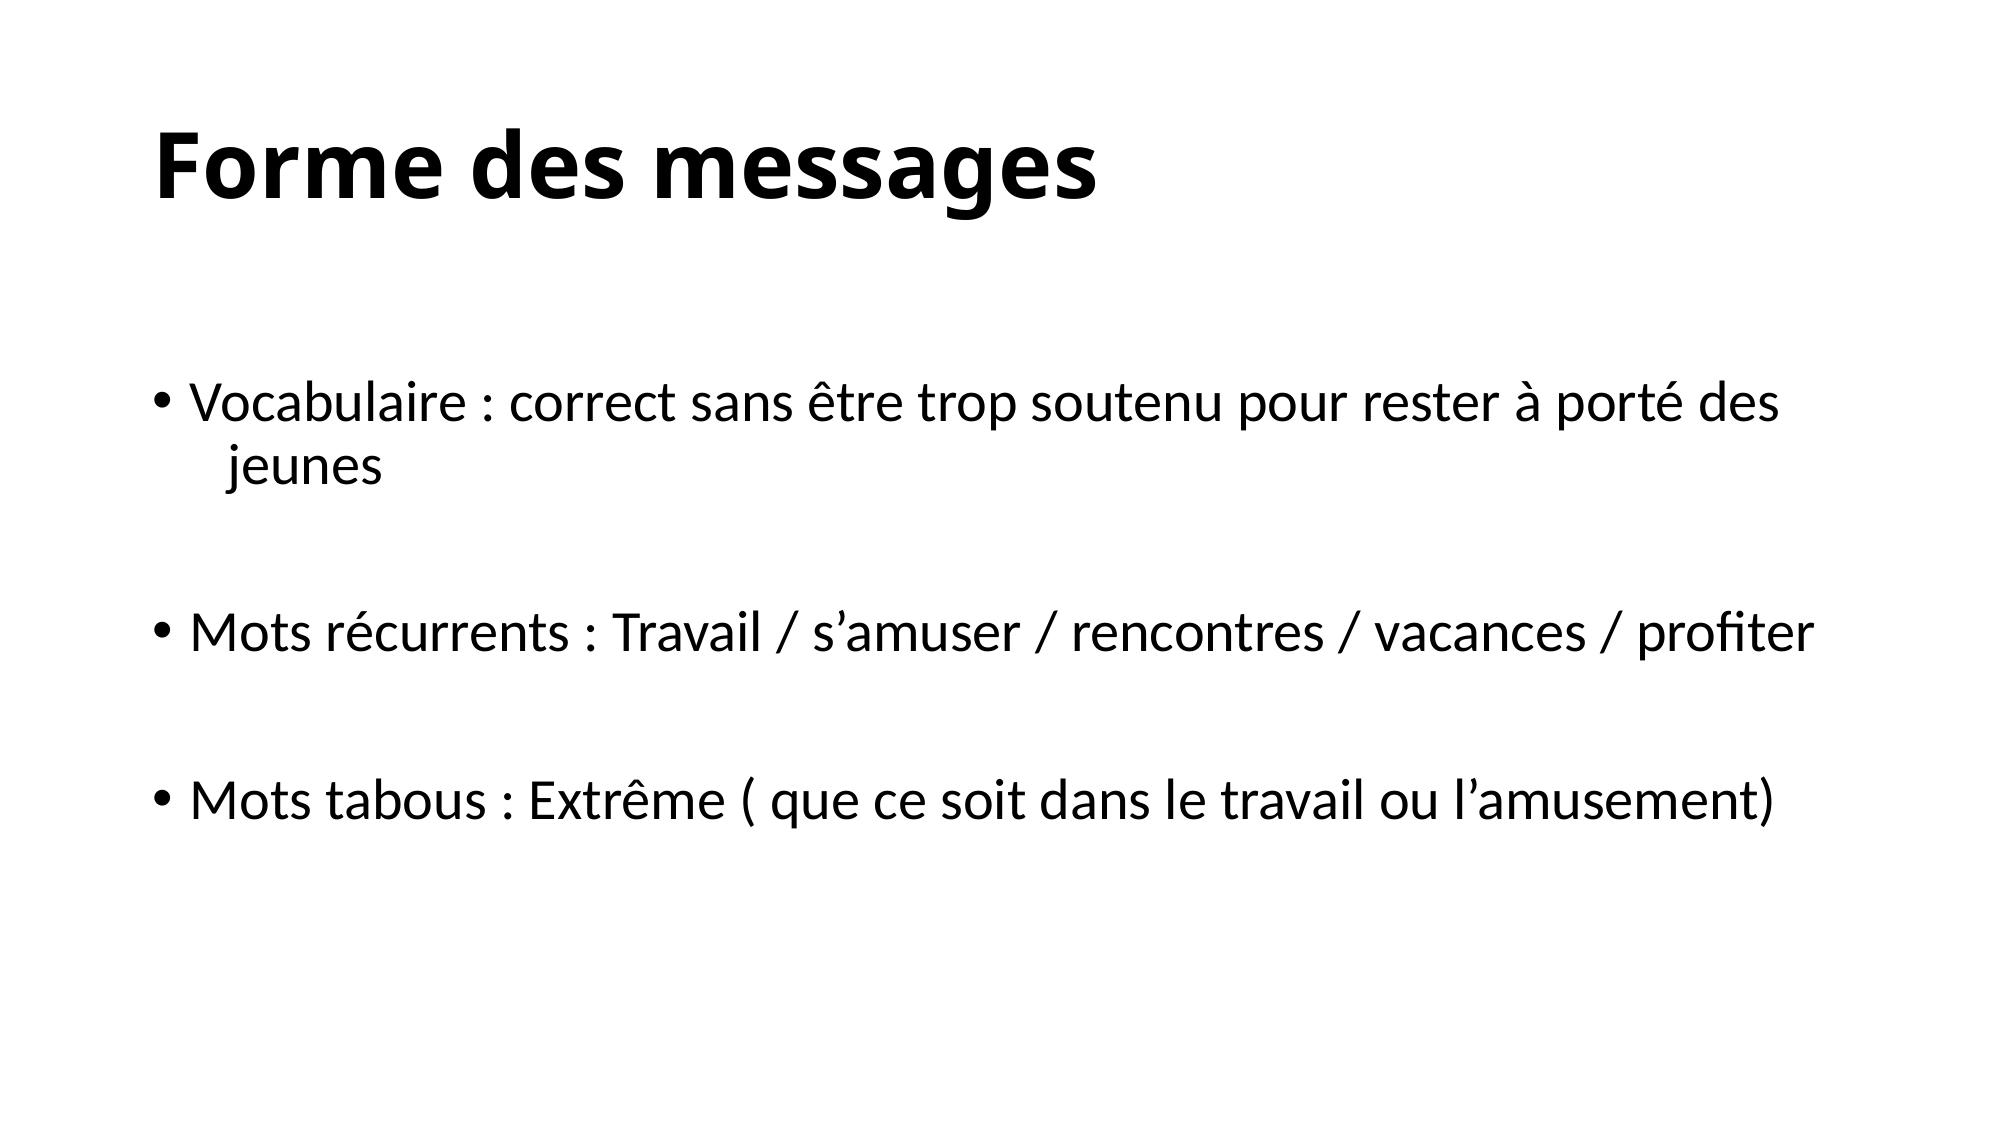

# Forme des messages
Vocabulaire : correct sans être trop soutenu pour rester à porté des jeunes
Mots récurrents : Travail / s’amuser / rencontres / vacances / profiter
Mots tabous : Extrême ( que ce soit dans le travail ou l’amusement)